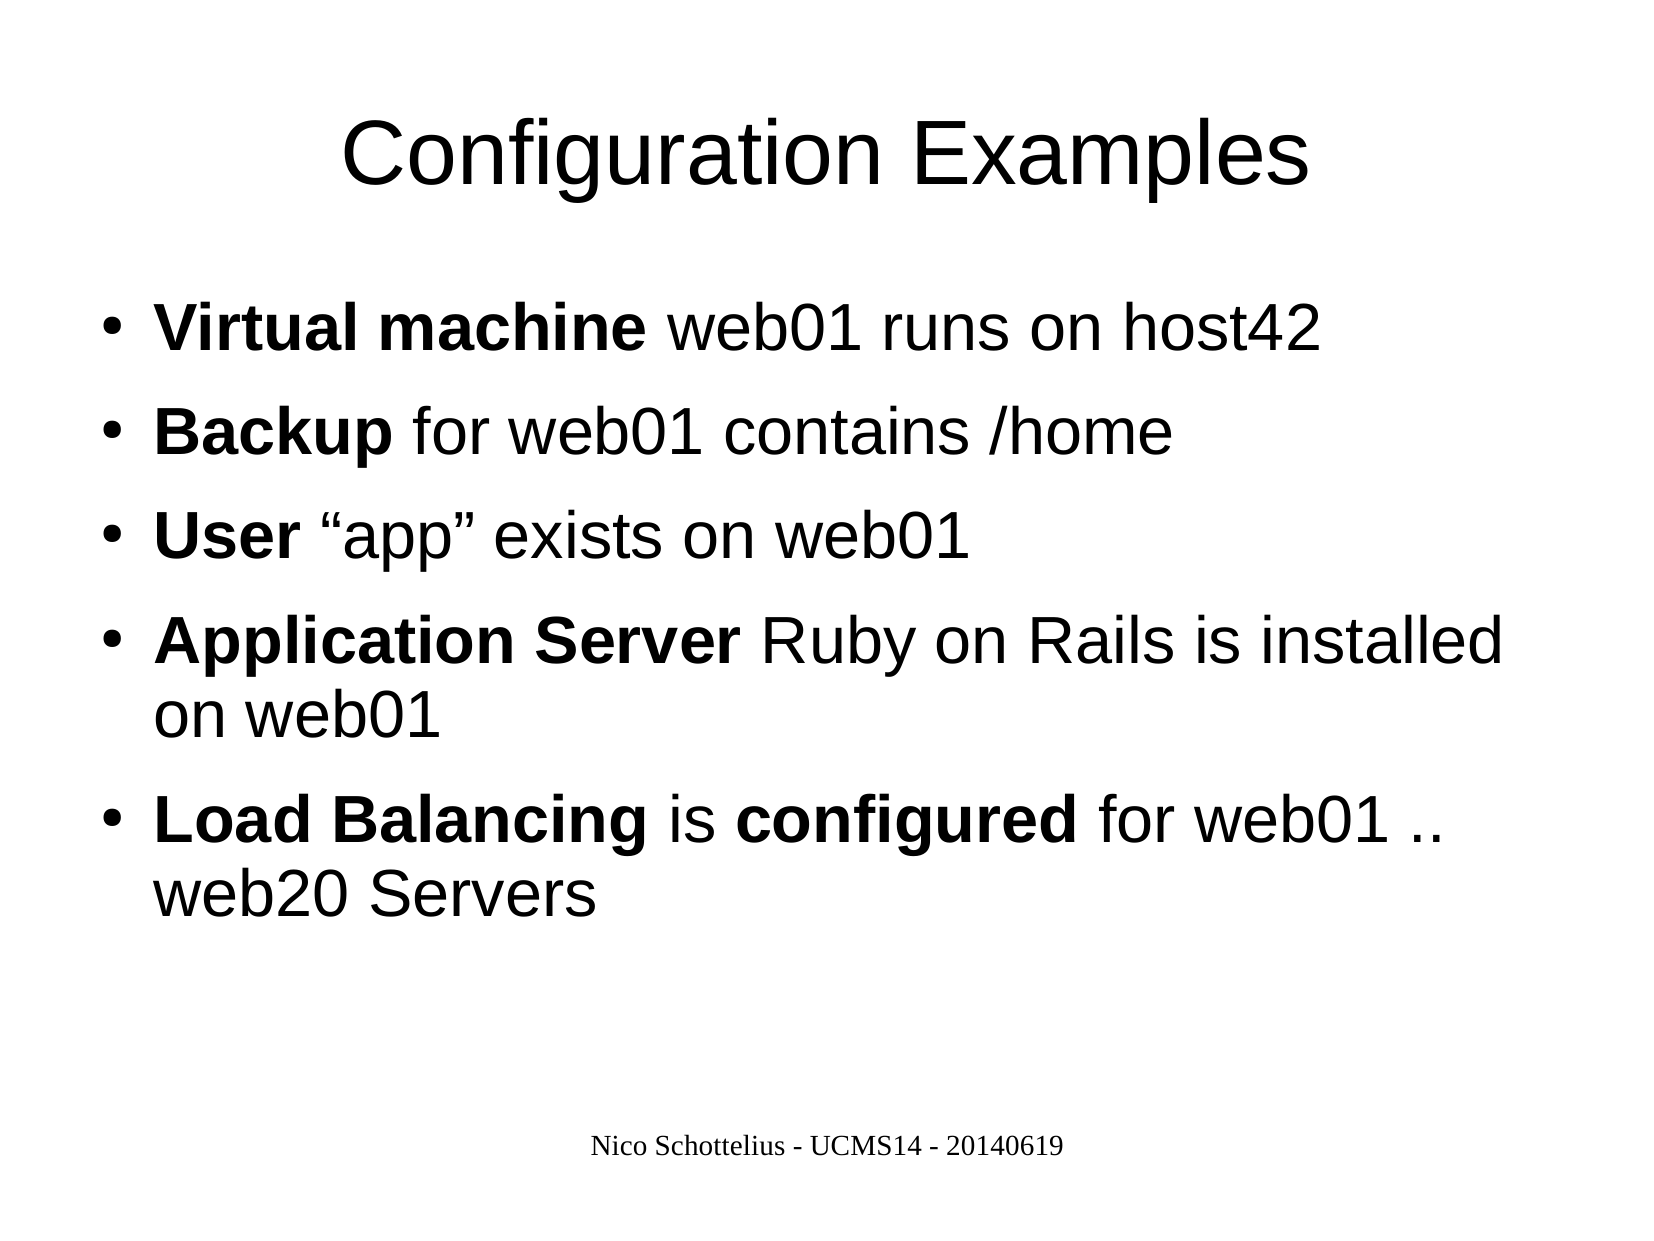

# Configuration Examples
Virtual machine web01 runs on host42
Backup for web01 contains /home
User “app” exists on web01
Application Server Ruby on Rails is installed on web01
Load Balancing is configured for web01 .. web20 Servers
Nico Schottelius - UCMS14 - 20140619